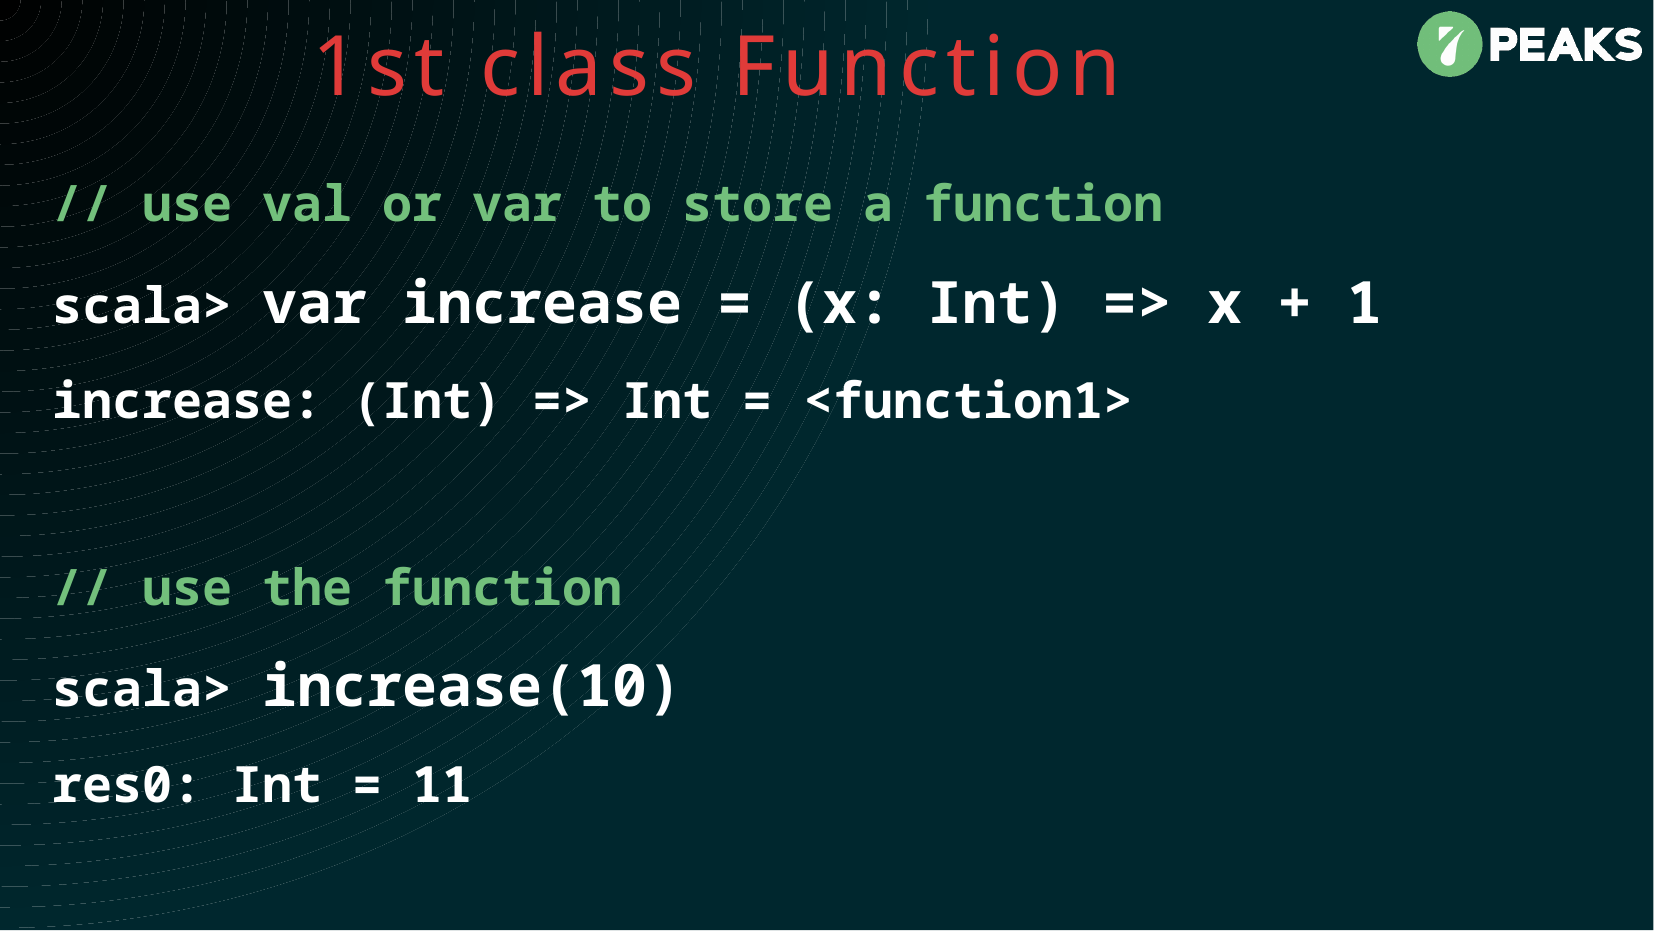

1st class Function
// use val or var to store a function
scala> var increase = (x: Int) => x + 1
increase: (Int) => Int = <function1>
// use the function
scala> increase(10)
res0: Int = 11